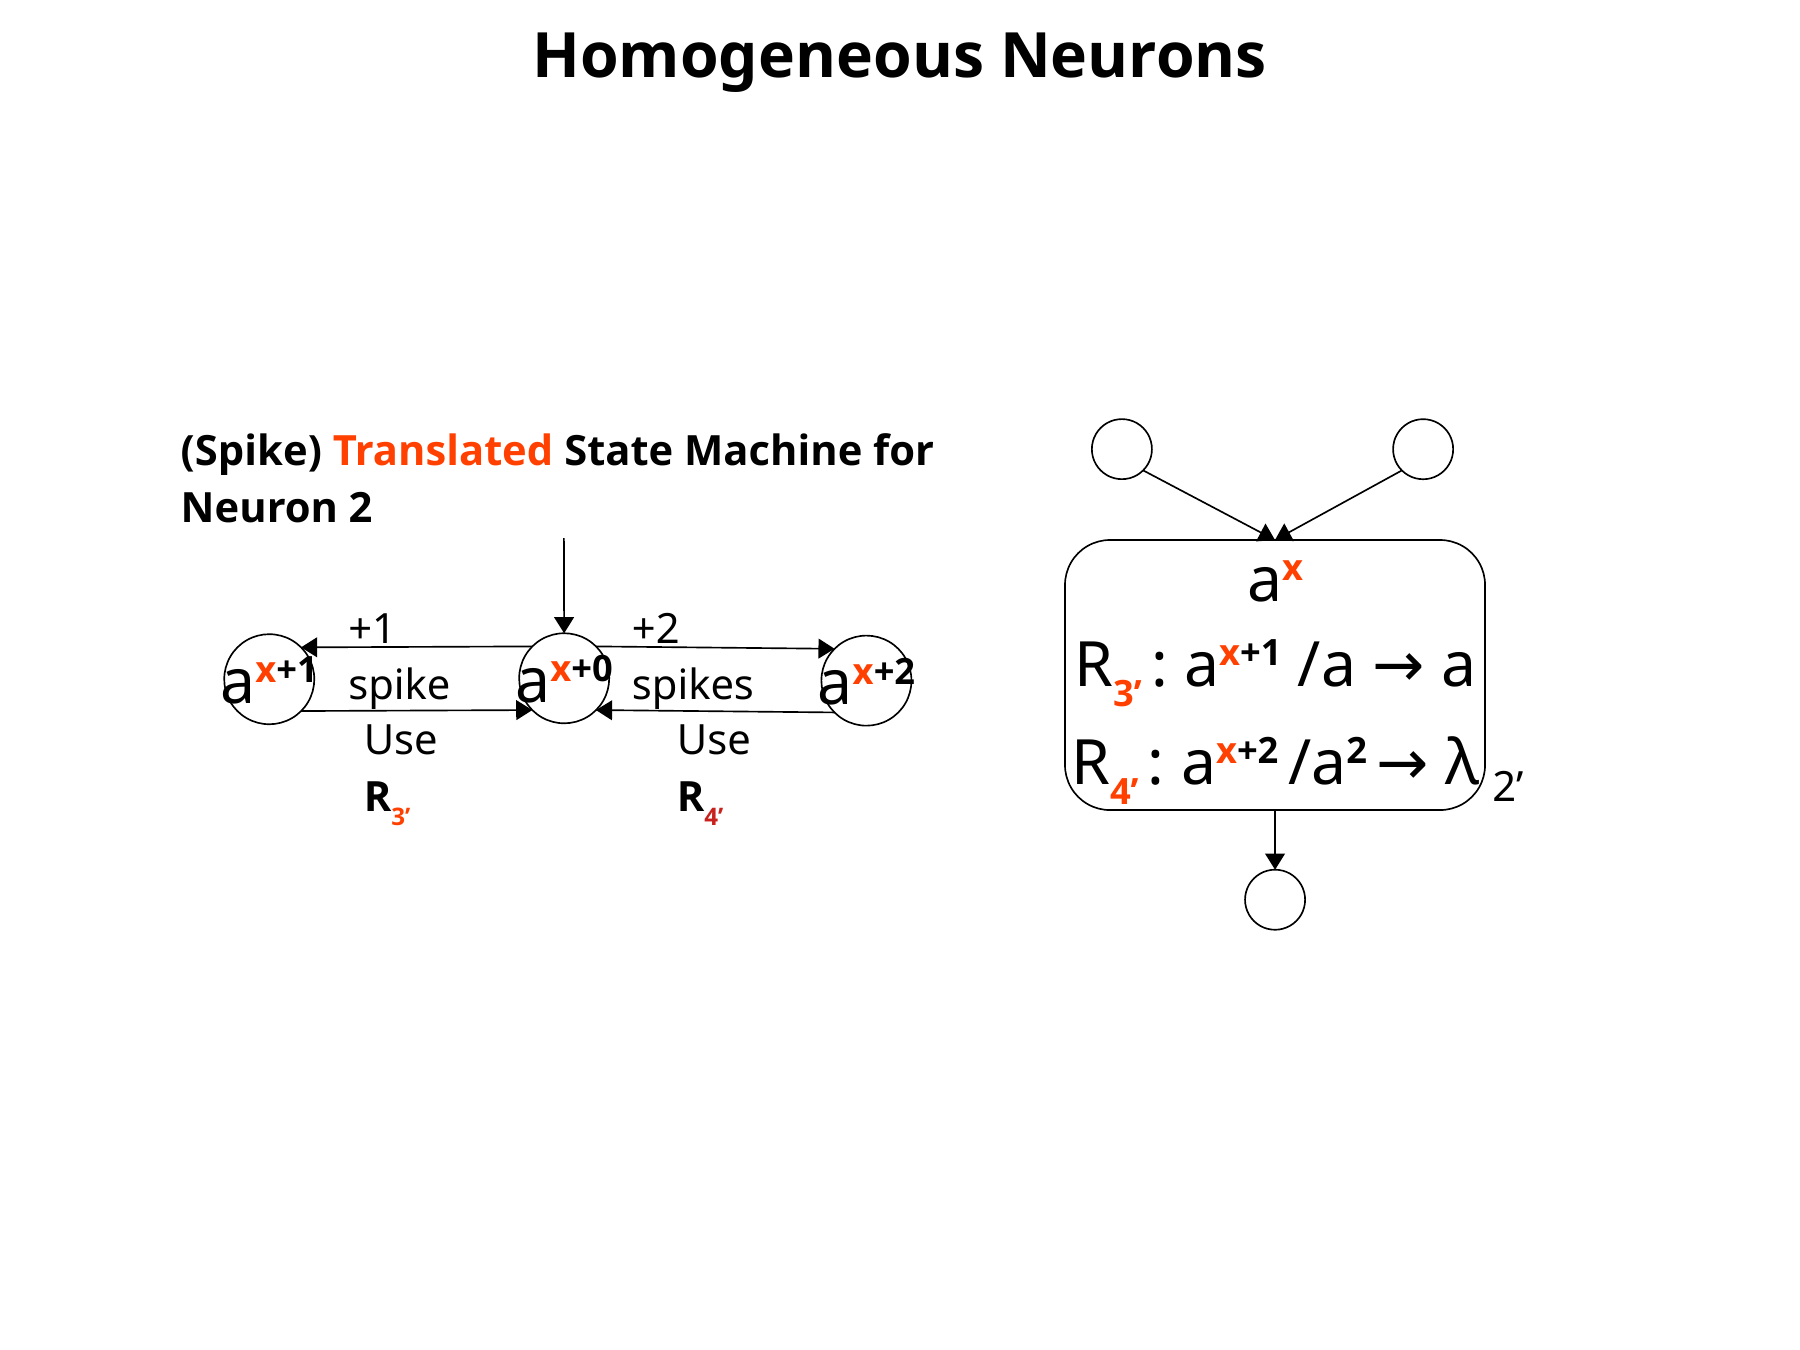

Homogeneous Neurons
(Spike) Translated State Machine for Neuron 2
ax
R3’ : ax+1 /a → a
R4’ : ax+2 /a2 → λ
+1 spike
+2 spikes
ax+0
ax+1
ax+2
Use R3’
Use R4’
2’